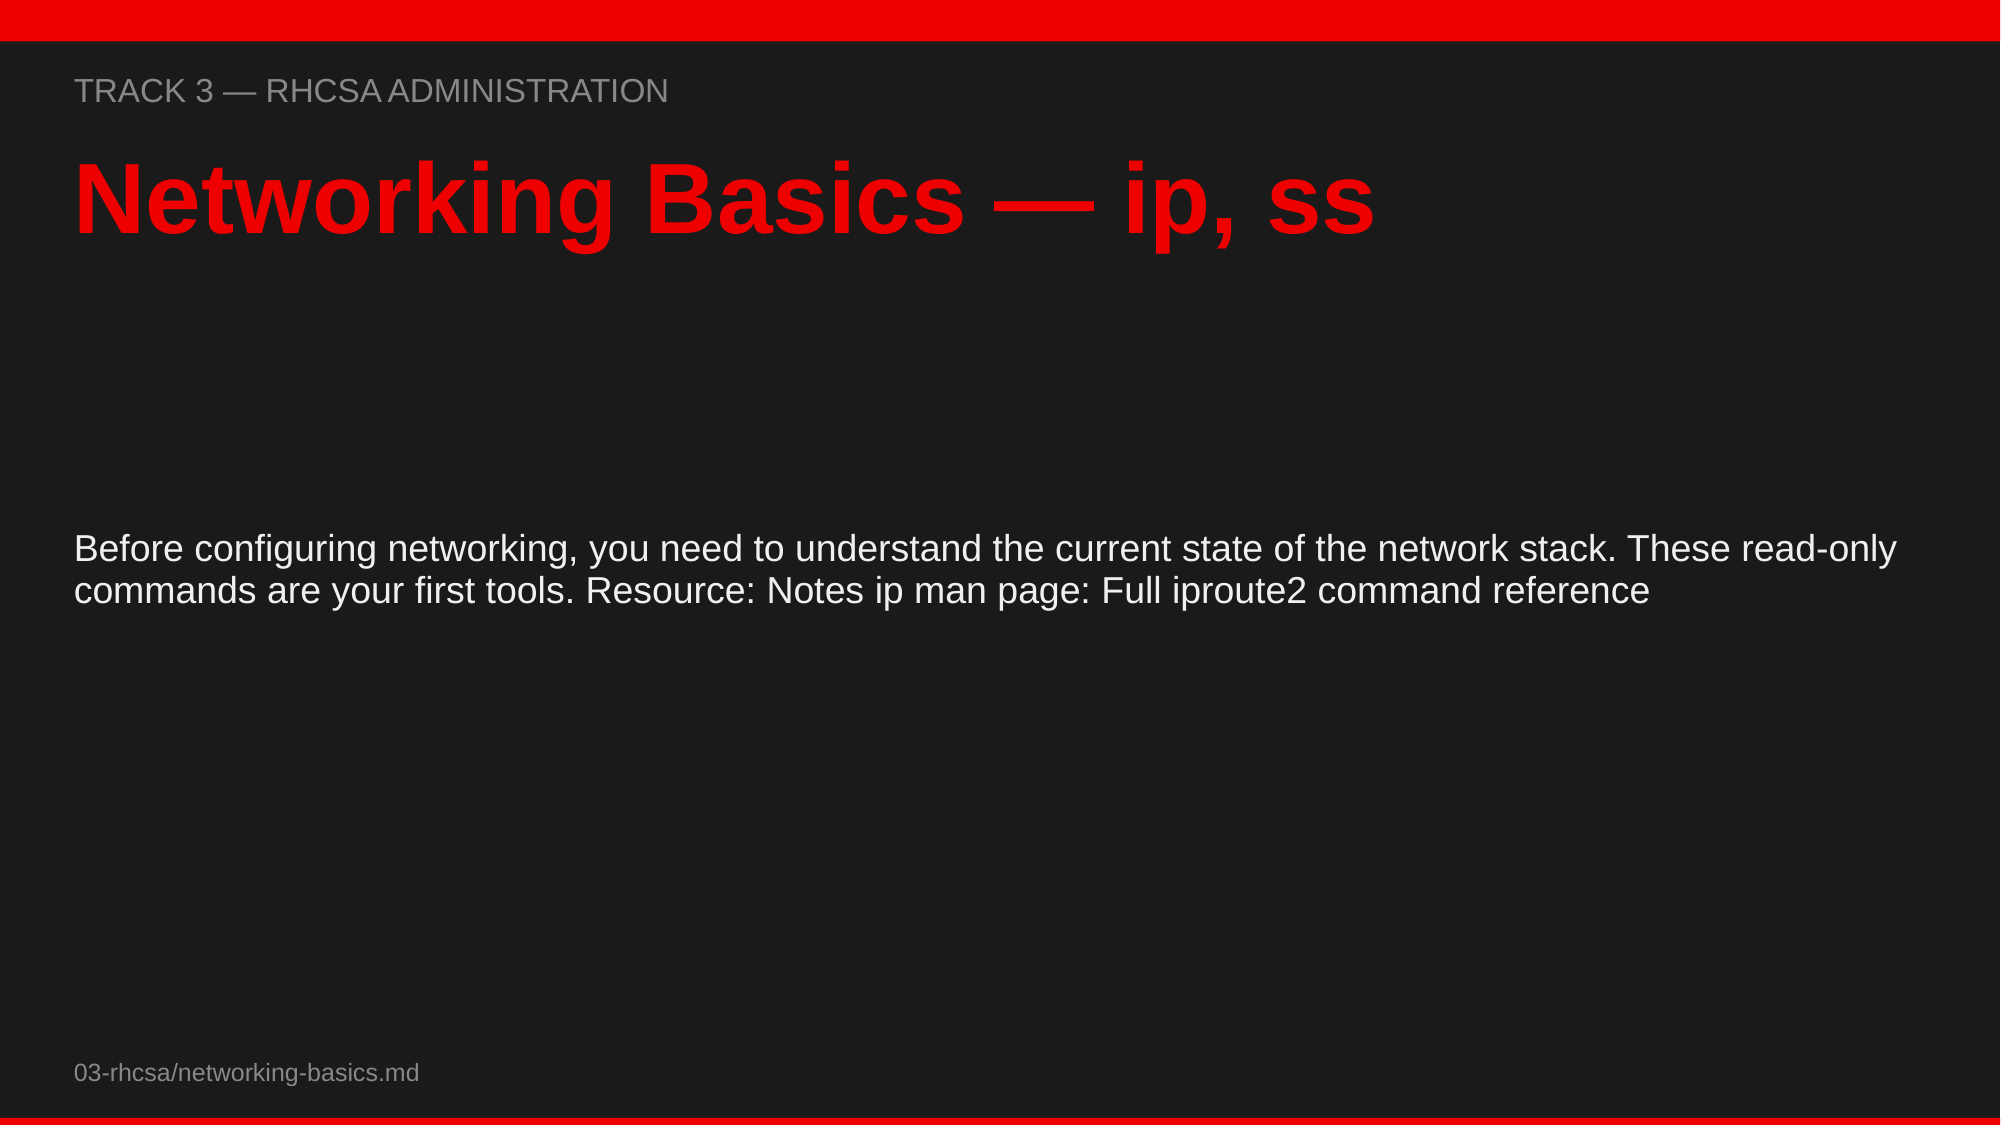

TRACK 3 — RHCSA ADMINISTRATION
Networking Basics — ip, ss
Before configuring networking, you need to understand the current state of the network stack. These read-only commands are your first tools. Resource: Notes ip man page: Full iproute2 command reference
03-rhcsa/networking-basics.md